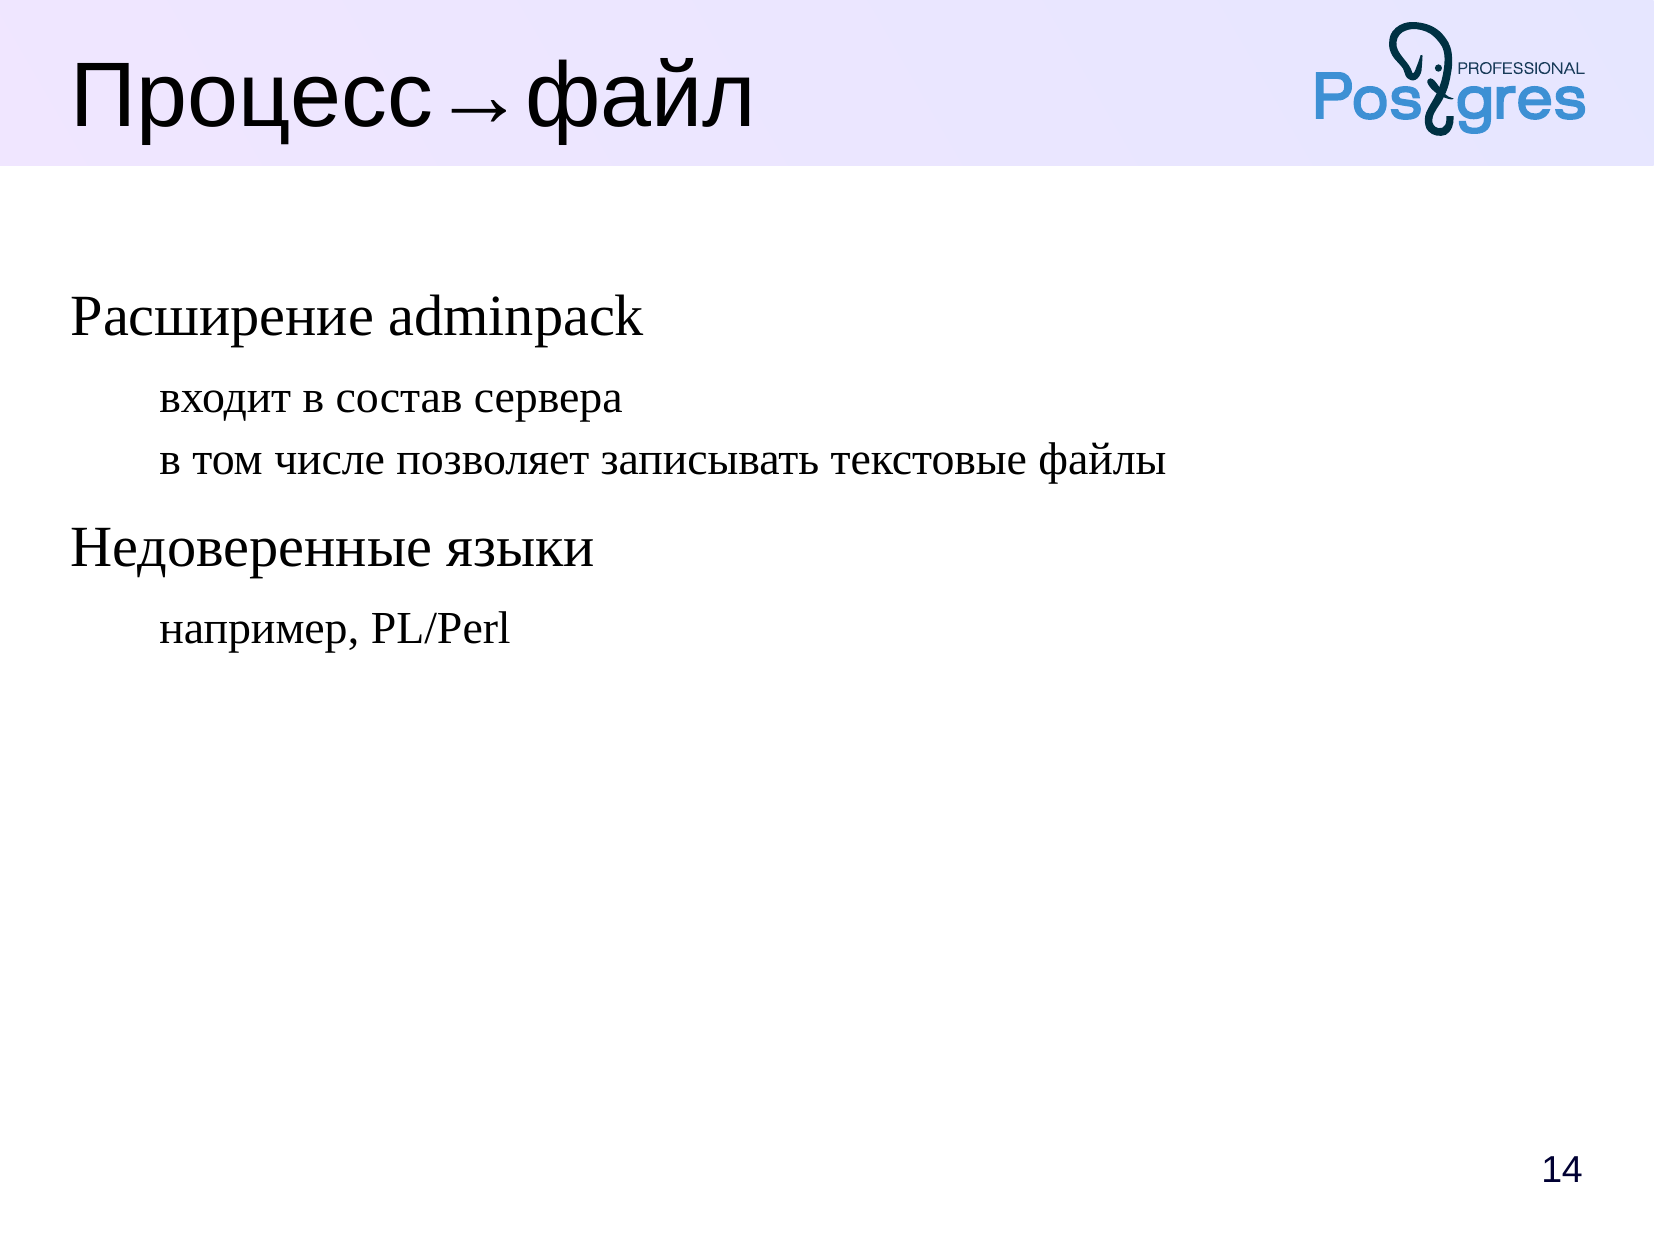

# Процесс→файл
Расширение adminpack
входит в состав сервера
в том числе позволяет записывать текстовые файлы
Недоверенные языки
например, PL/Perl